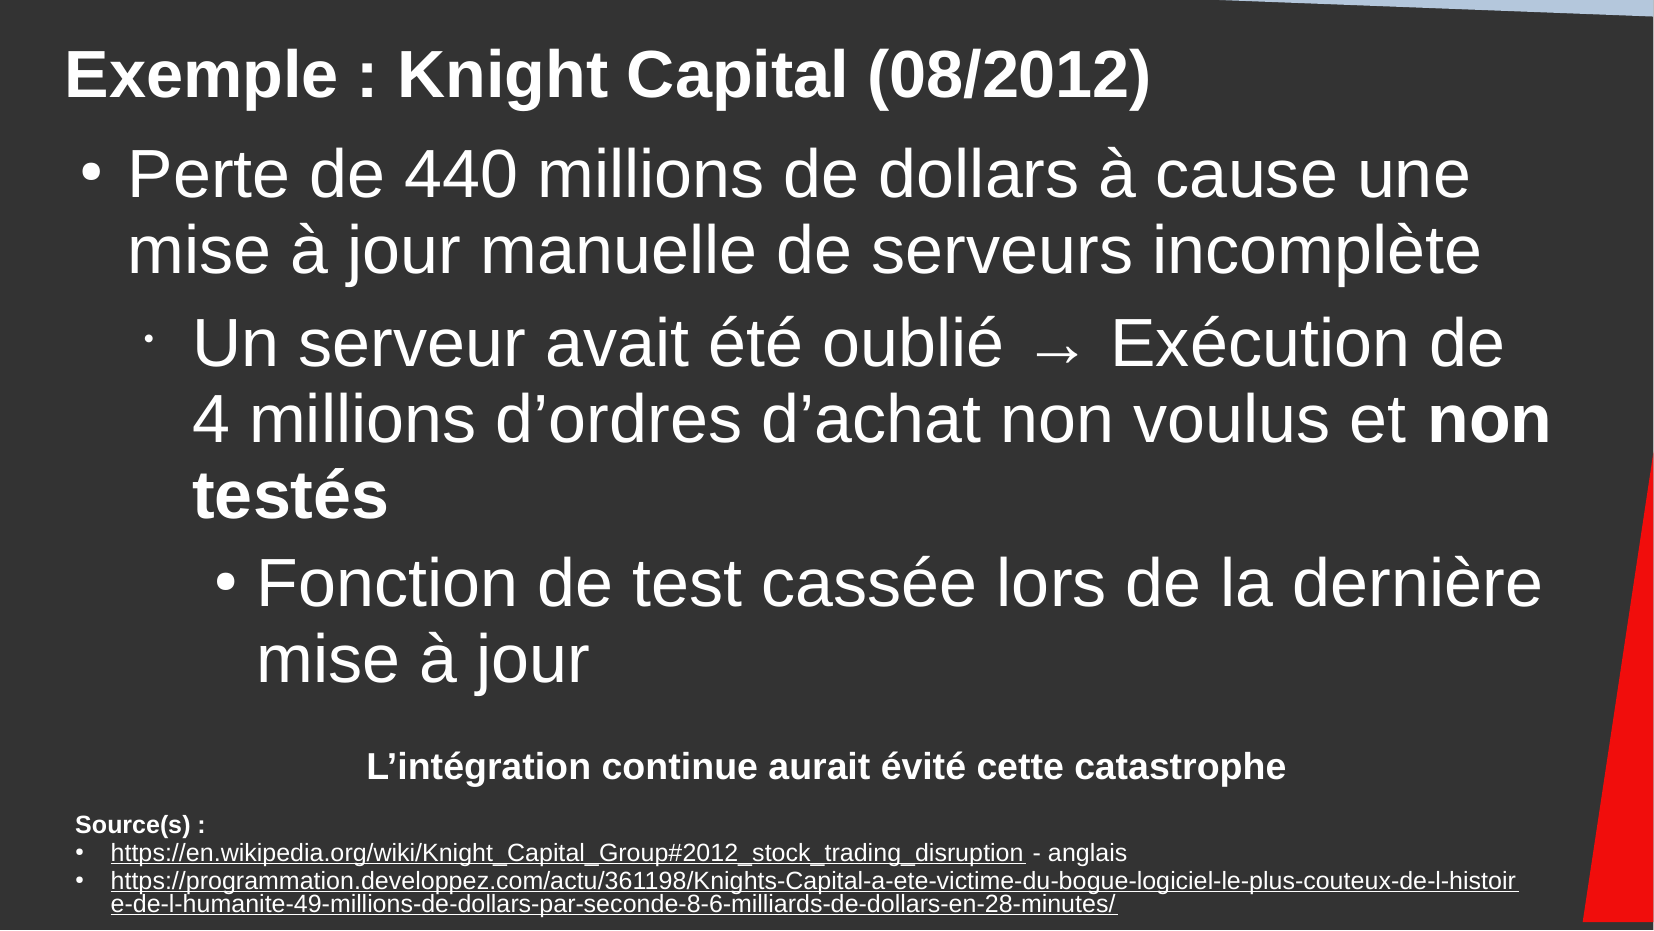

# Exemple : Knight Capital (08/2012)
Perte de 440 millions de dollars à cause une mise à jour manuelle de serveurs incomplète
Un serveur avait été oublié → Exécution de 4 millions d’ordres d’achat non voulus et non testés
Fonction de test cassée lors de la dernière mise à jour
L’intégration continue aurait évité cette catastrophe
Source(s) :
https://en.wikipedia.org/wiki/Knight_Capital_Group#2012_stock_trading_disruption - anglais
https://programmation.developpez.com/actu/361198/Knights-Capital-a-ete-victime-du-bogue-logiciel-le-plus-couteux-de-l-histoire-de-l-humanite-49-millions-de-dollars-par-seconde-8-6-milliards-de-dollars-en-28-minutes/